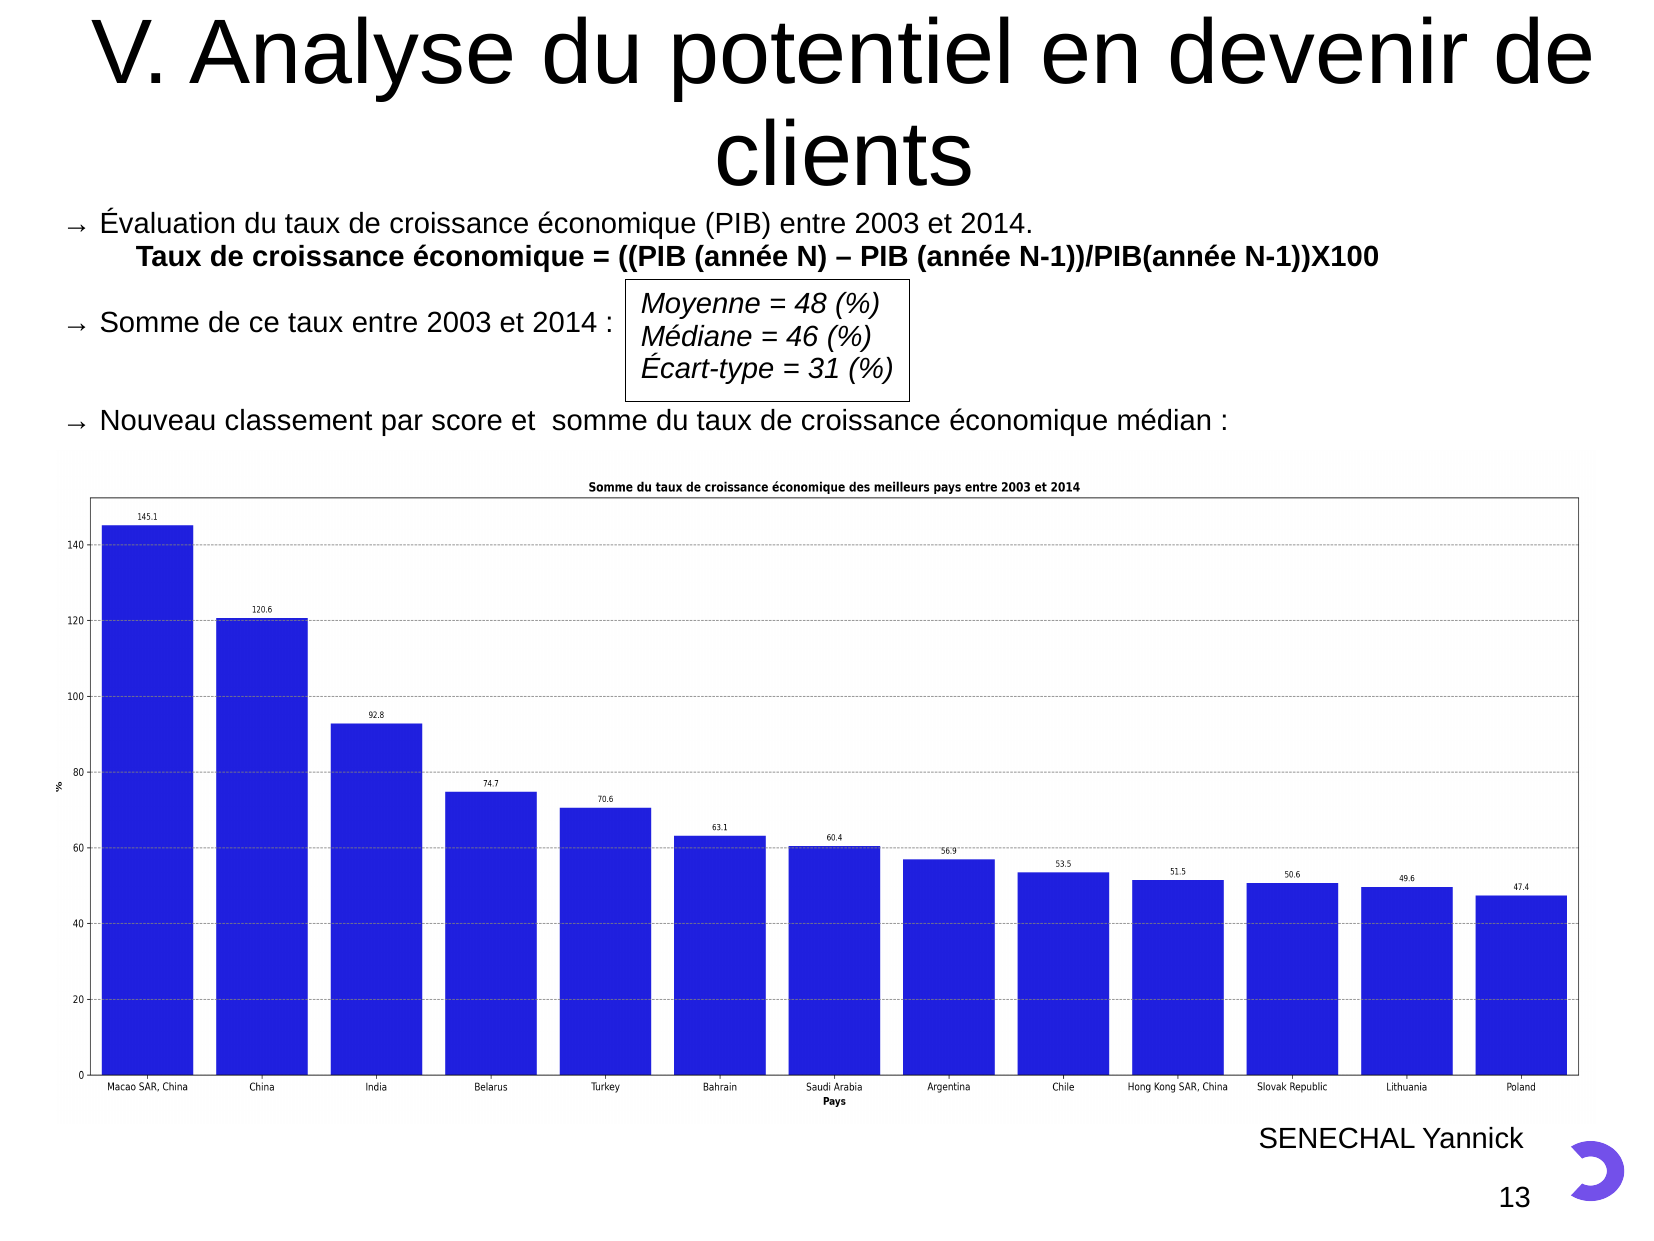

# V. Analyse du potentiel en devenir de clients
→ Évaluation du taux de croissance économique (PIB) entre 2003 et 2014.
	Taux de croissance économique = ((PIB (année N) – PIB (année N-1))/PIB(année N-1))X100
→ Somme de ce taux entre 2003 et 2014 :
→ Nouveau classement par score et somme du taux de croissance économique médian :
Moyenne = 48 (%)
Médiane = 46 (%)
Écart-type = 31 (%)
SENECHAL Yannick
13